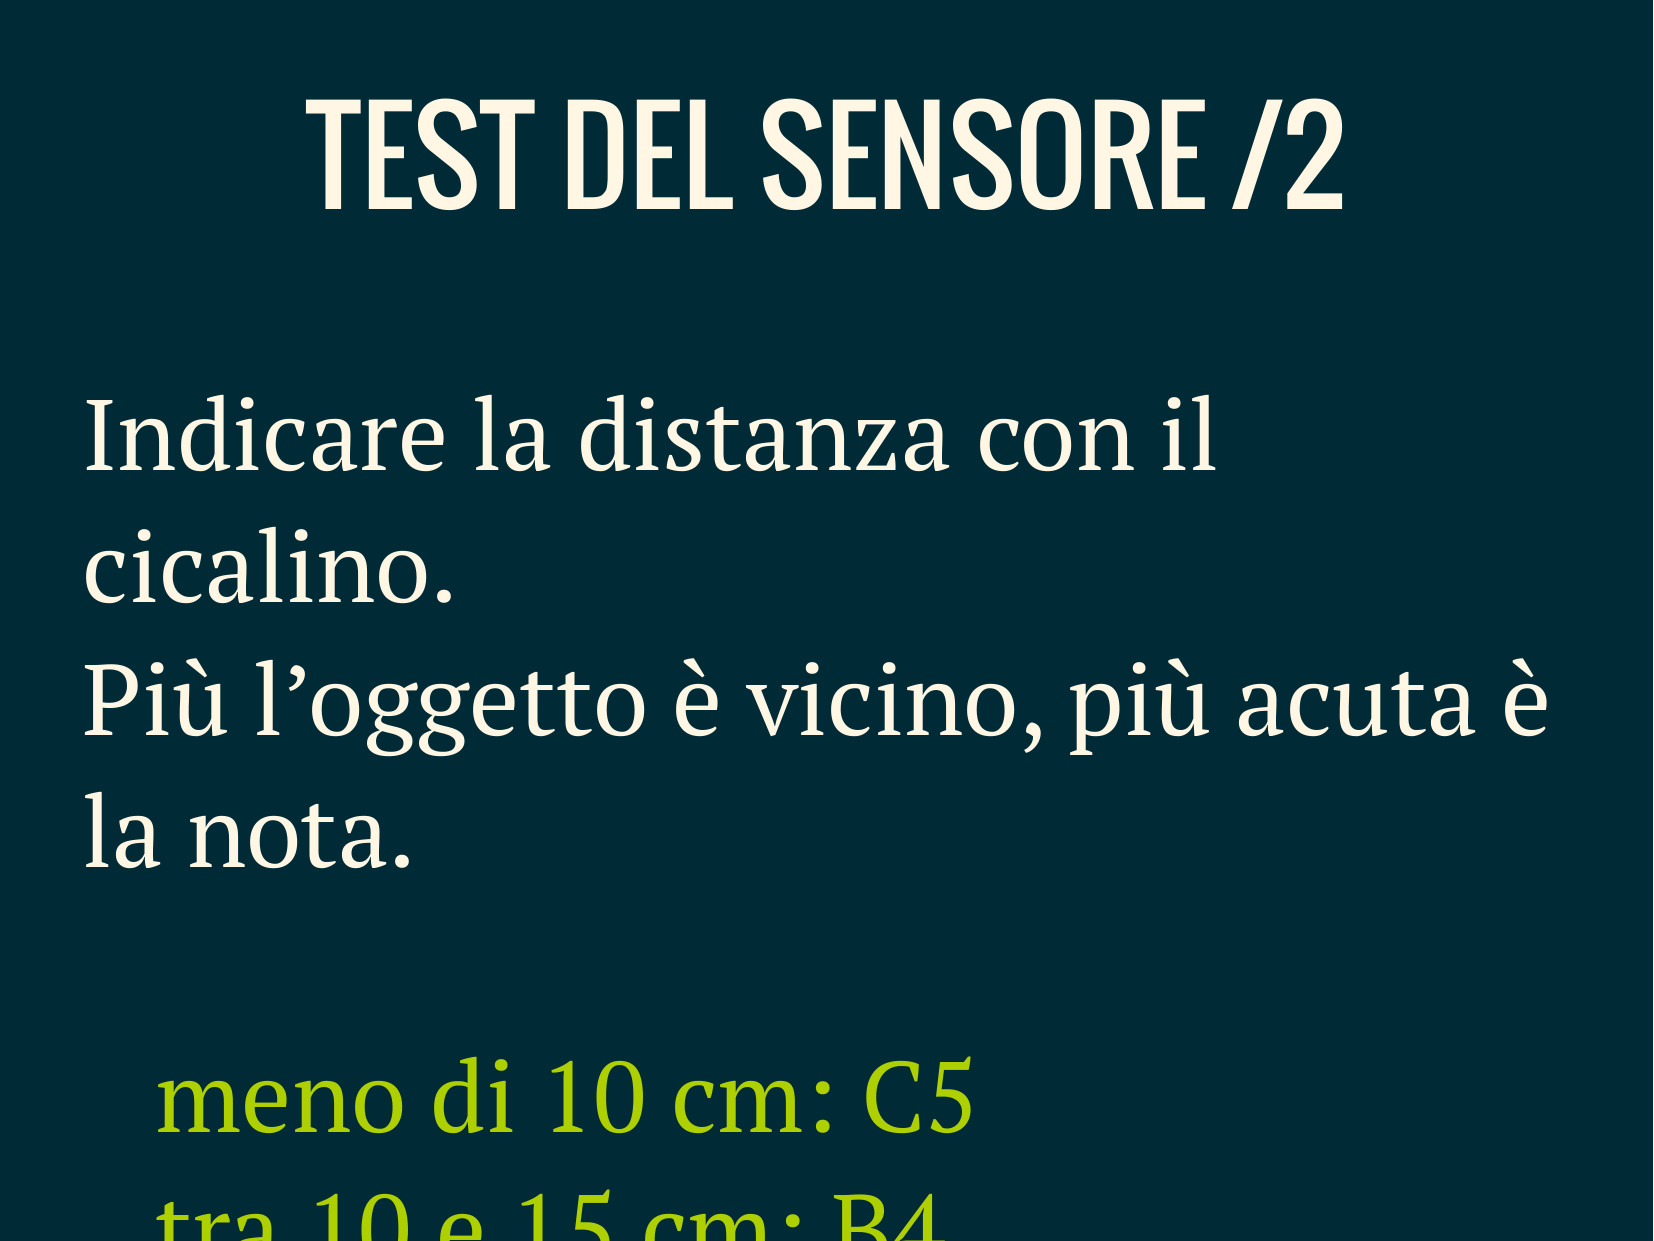

# Test del sensore /2
Indicare la distanza con il cicalino.
Più l’oggetto è vicino, più acuta è la nota.
 meno di 10 cm: C5
 tra 10 e 15 cm: B4
 tra 15 e 20 cm: A4
 …